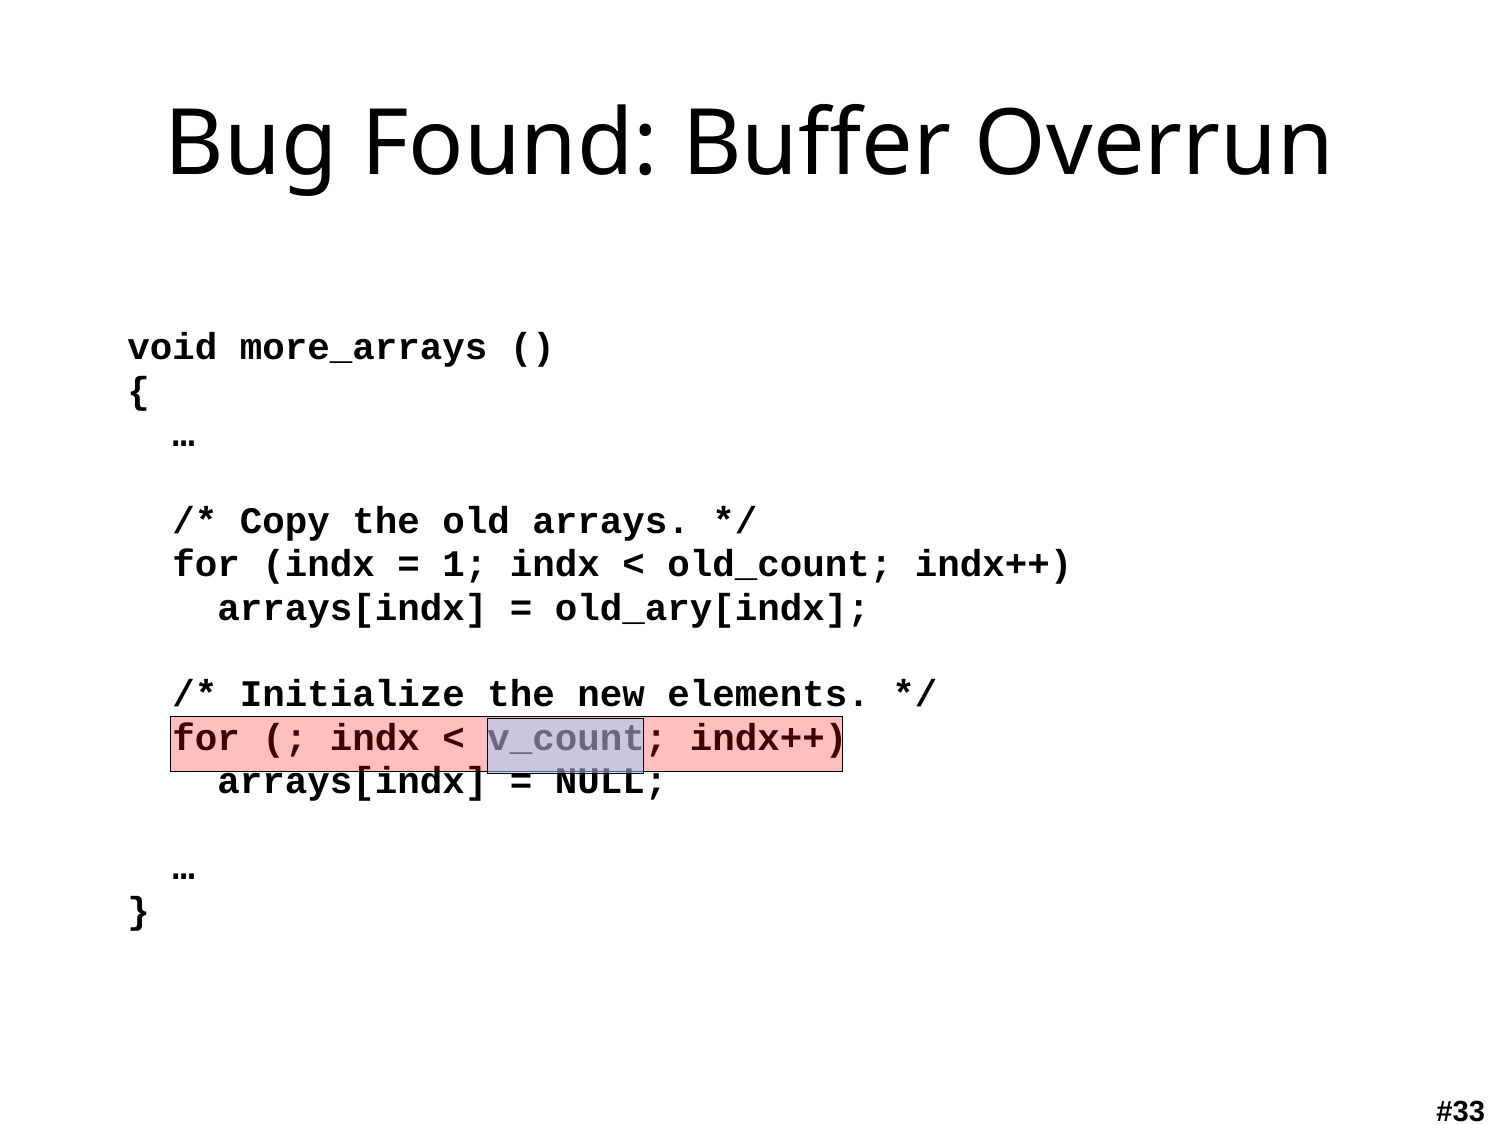

# Bug Found: Buffer Overrun
void more_arrays ()
{
 …
 /* Copy the old arrays. */
 for (indx = 1; indx < old_count; indx++)
 arrays[indx] = old_ary[indx];
 /* Initialize the new elements. */
 for (; indx < v_count; indx++)
 arrays[indx] = NULL;
 …
}
33